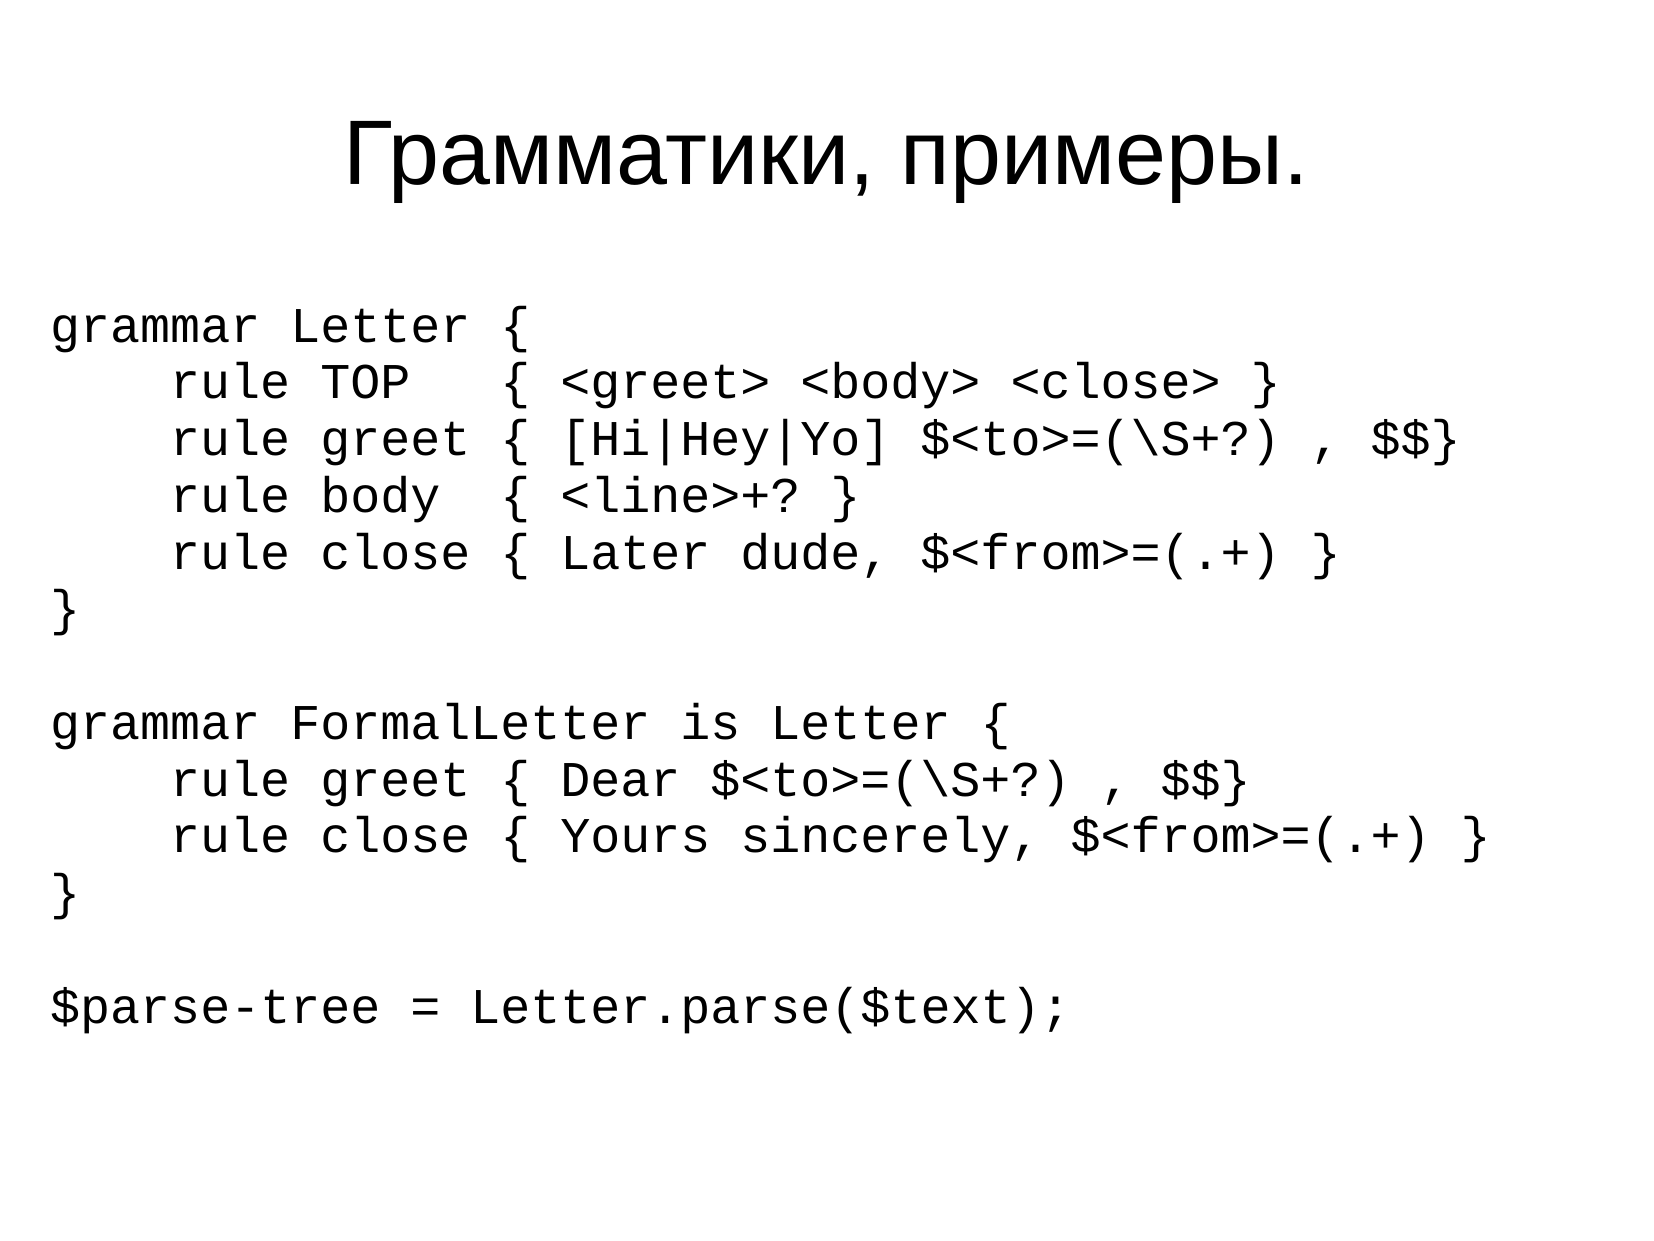

# Грамматики, примеры.
grammar Letter {
 rule TOP { <greet> <body> <close> }
 rule greet { [Hi|Hey|Yo] $<to>=(\S+?) , $$}
 rule body { <line>+? }
 rule close { Later dude, $<from>=(.+) }
}
grammar FormalLetter is Letter {
 rule greet { Dear $<to>=(\S+?) , $$}
 rule close { Yours sincerely, $<from>=(.+) }
}
$parse-tree = Letter.parse($text);